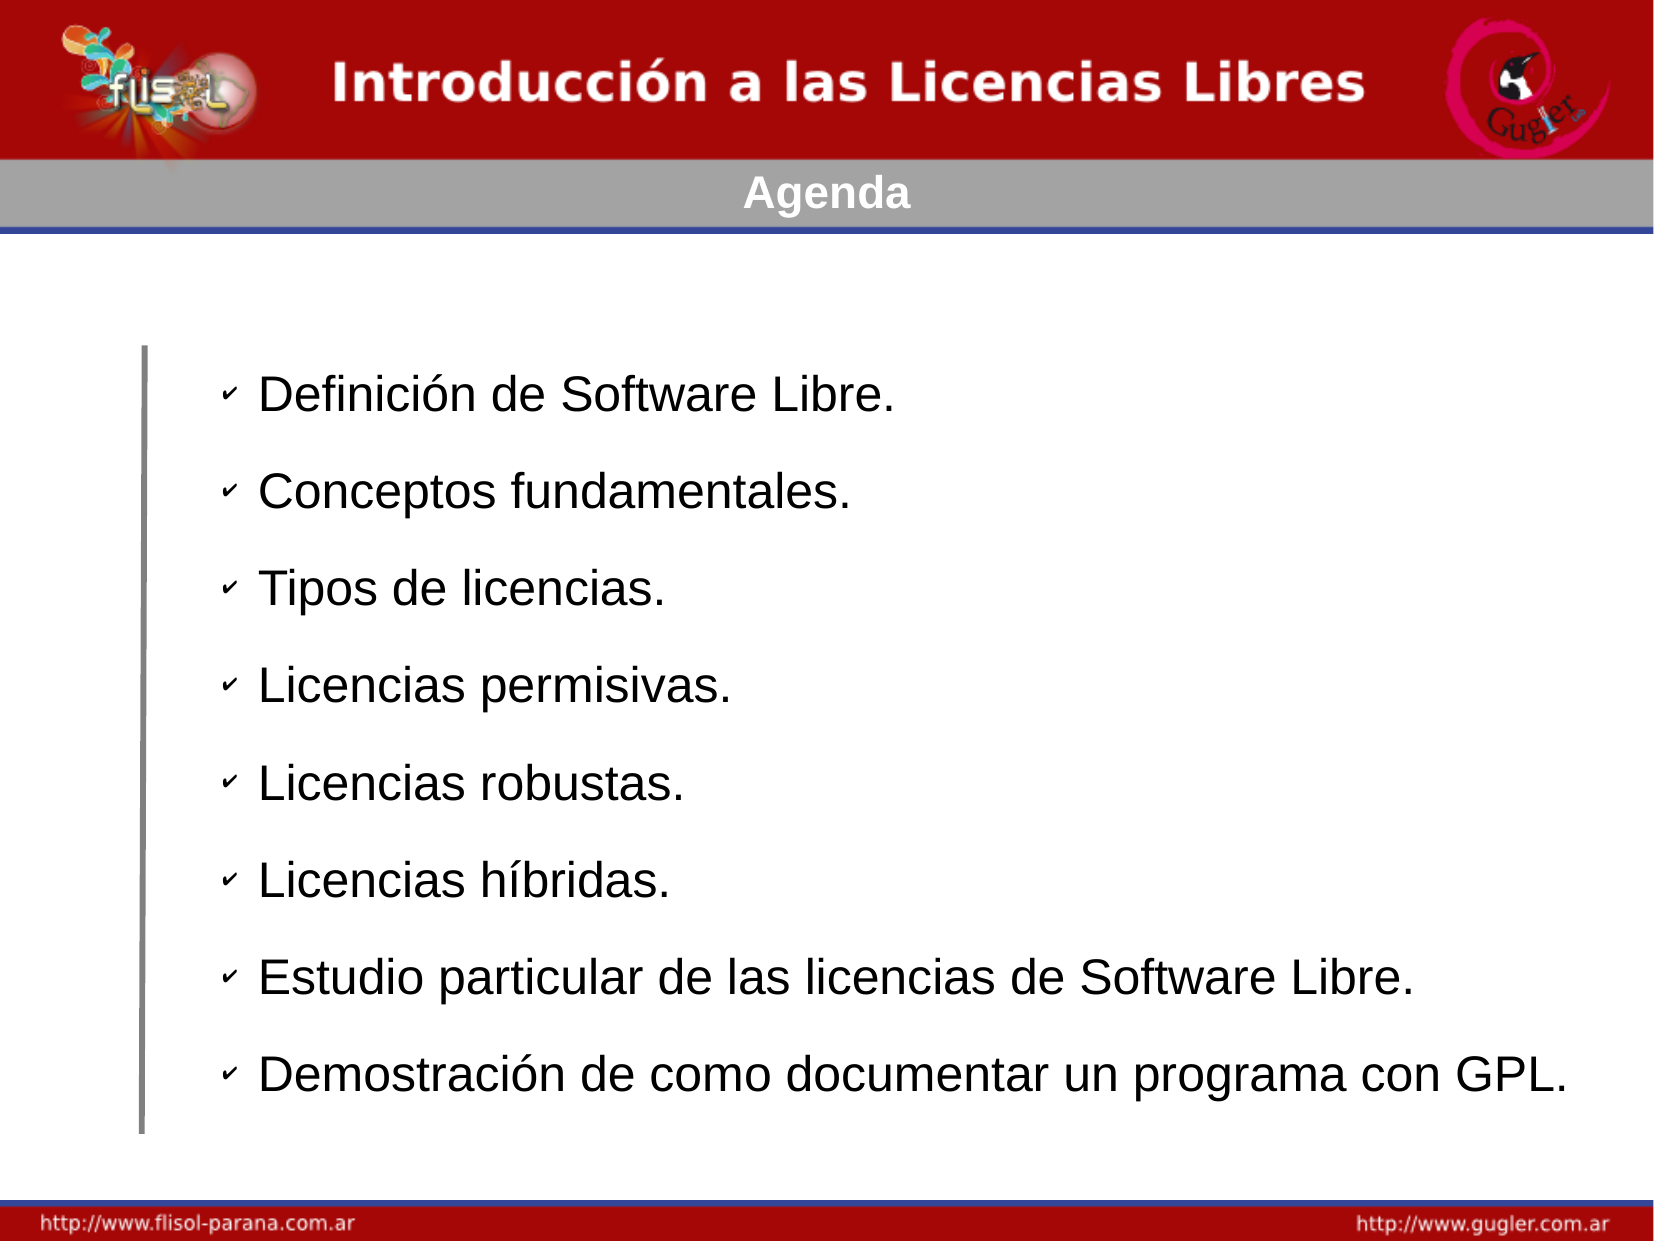

Agenda
Definición de Software Libre.
Conceptos fundamentales.
Tipos de licencias.
Licencias permisivas.
Licencias robustas.
Licencias híbridas.
Estudio particular de las licencias de Software Libre.
Demostración de como documentar un programa con GPL.